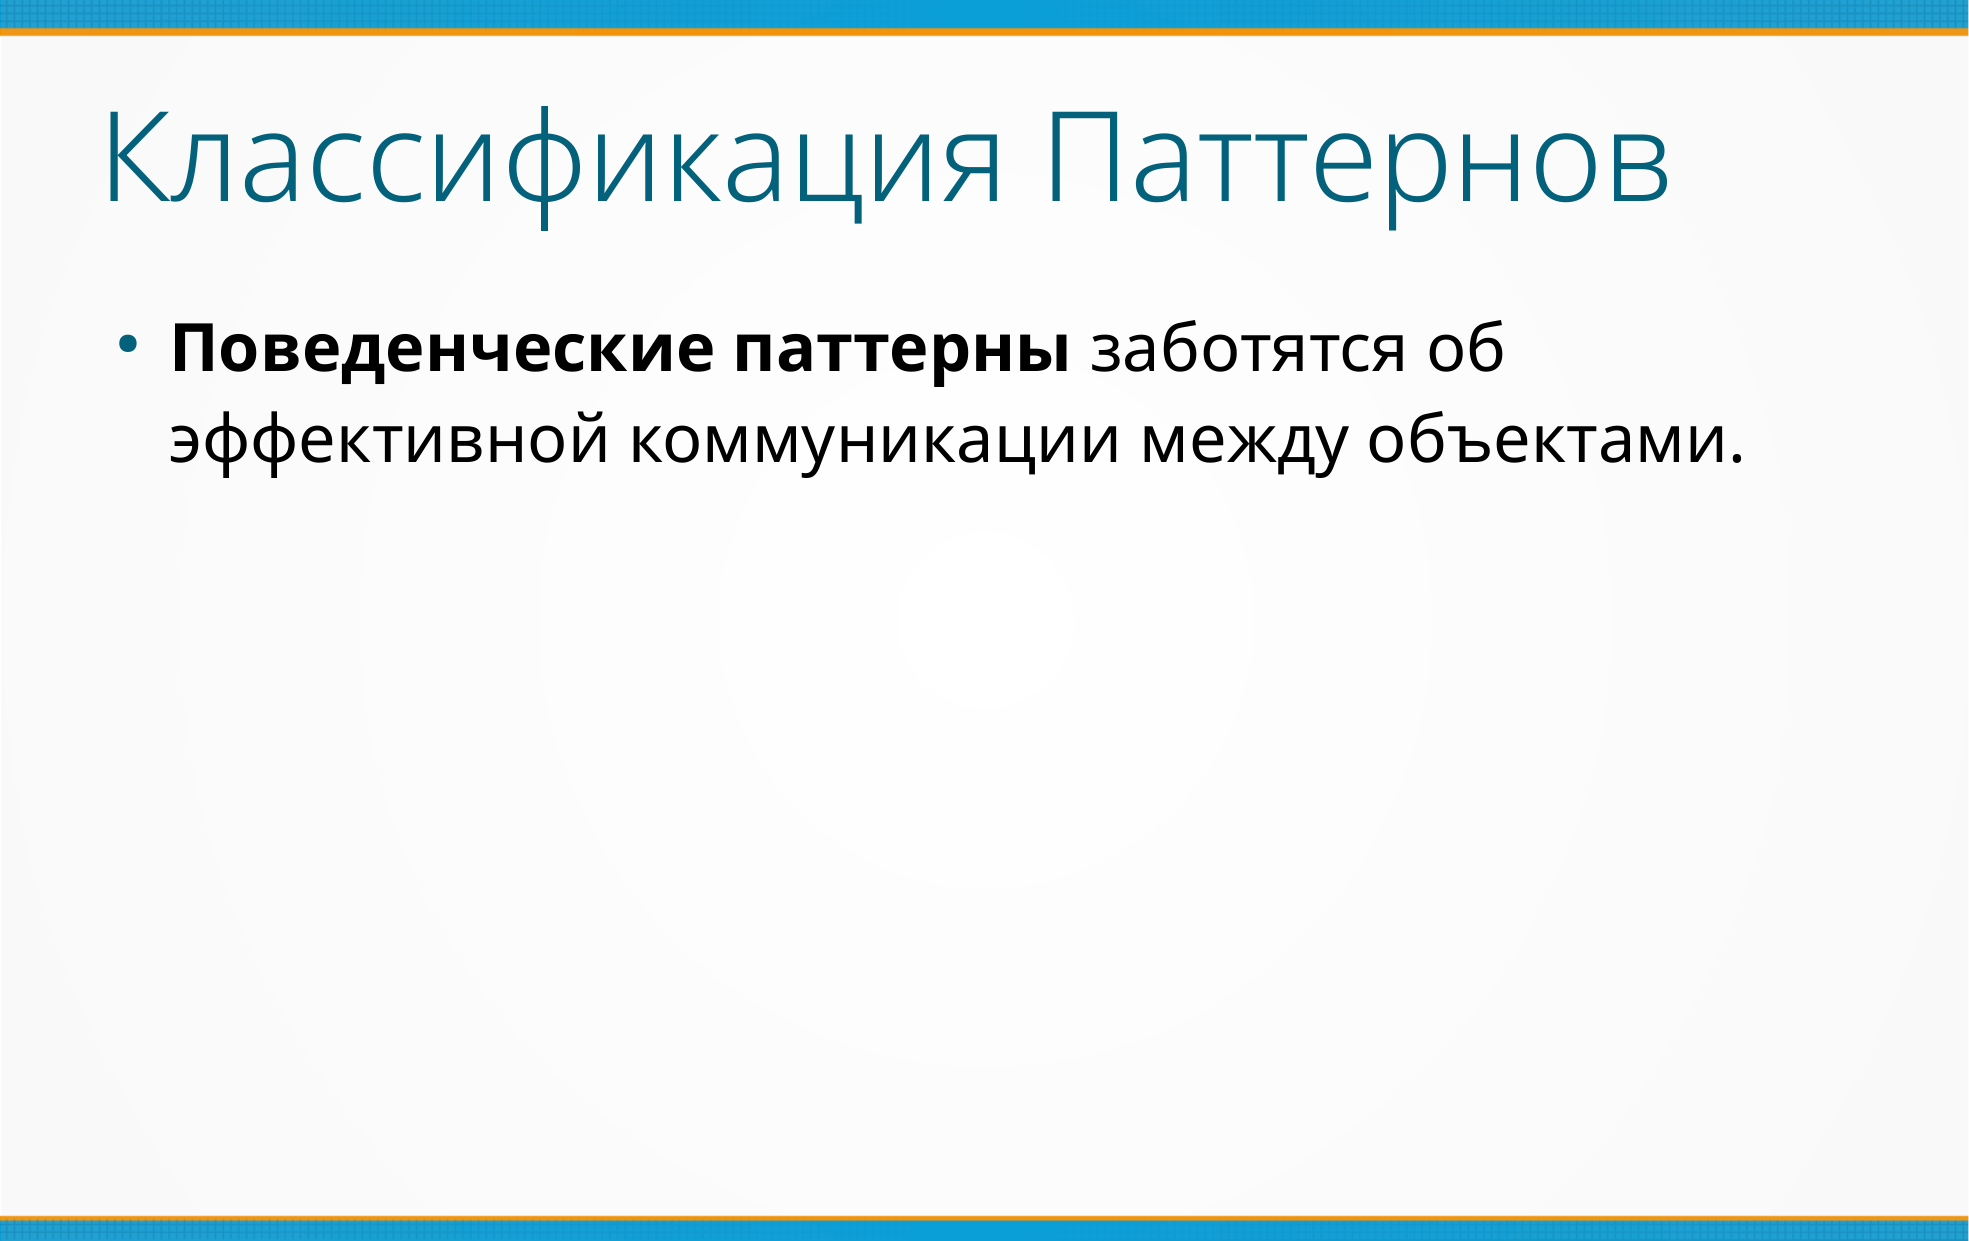

# Классификация Паттернов
Поведенческие паттерны заботятся об эффективной коммуникации между объектами.